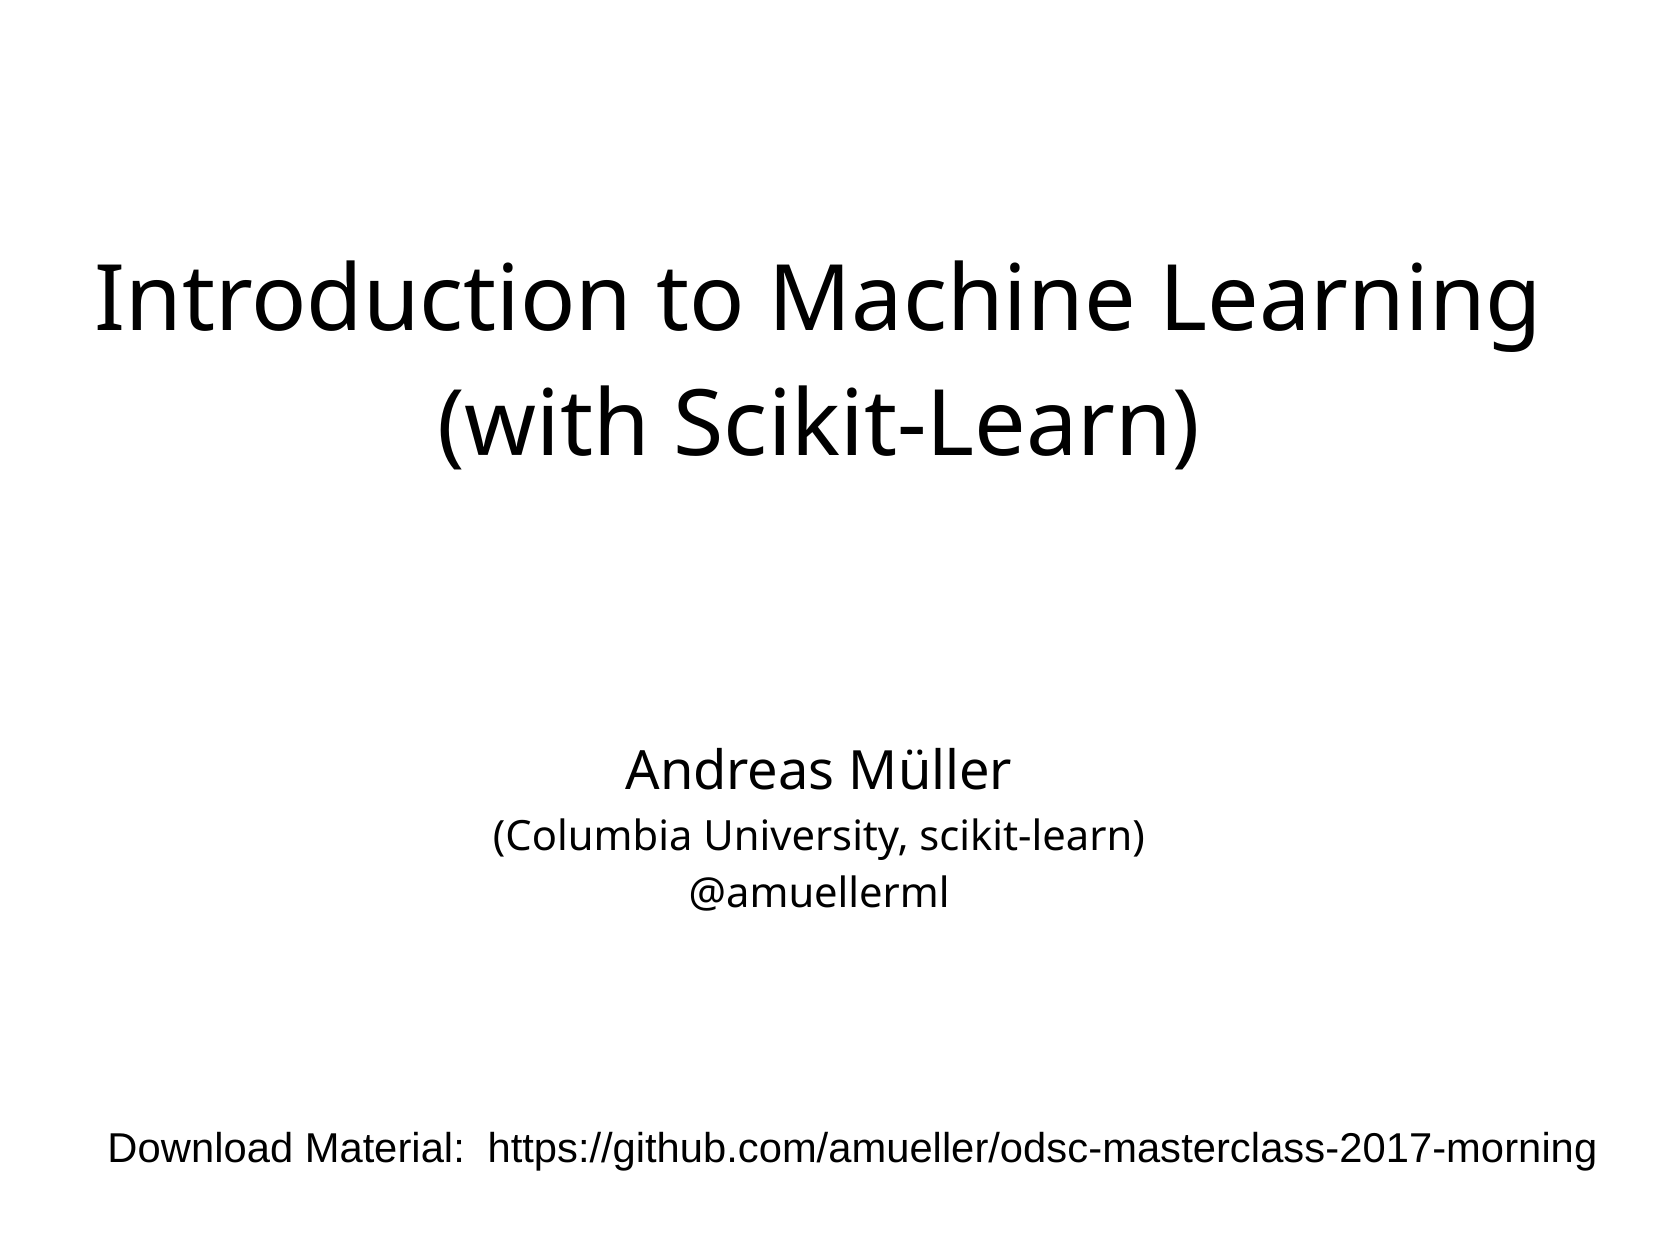

# Introduction to Machine Learning (with Scikit-Learn) Andreas Müller (Columbia University, scikit-learn) @amuellerml
Download Material: https://github.com/amueller/odsc-masterclass-2017-morning